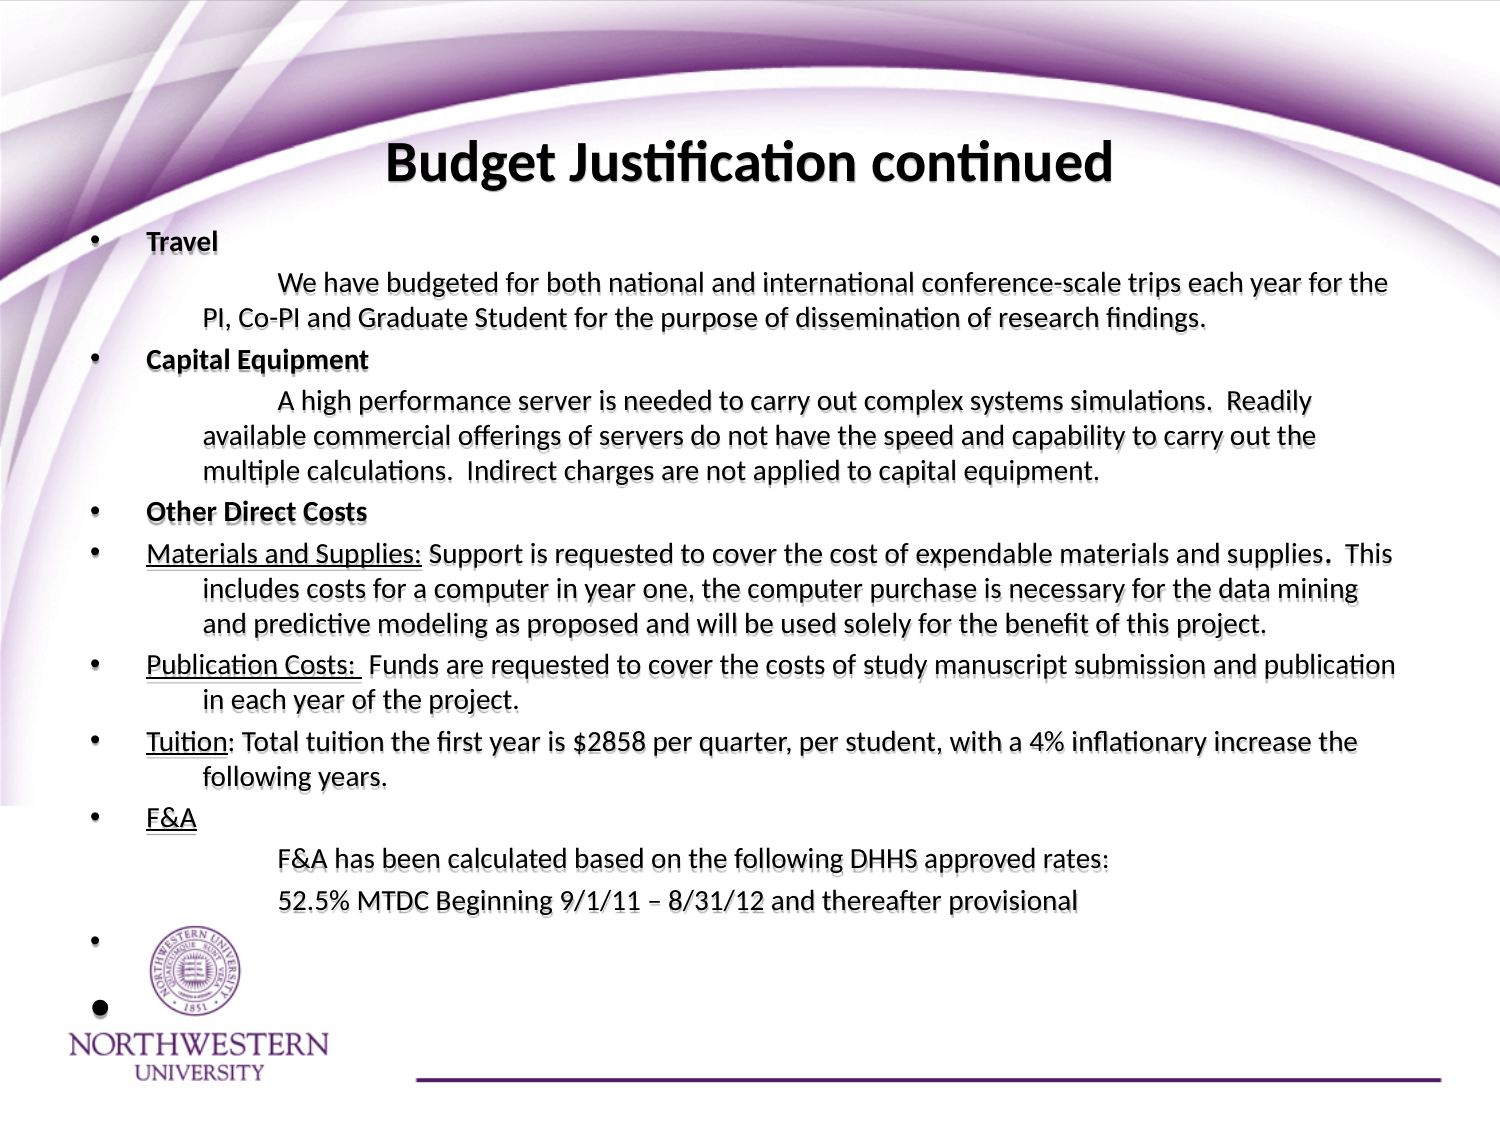

# Budget Justification continued
Travel
	We have budgeted for both national and international conference-scale trips each year for the PI, Co-PI and Graduate Student for the purpose of dissemination of research findings.
Capital Equipment
	A high performance server is needed to carry out complex systems simulations. Readily available commercial offerings of servers do not have the speed and capability to carry out the multiple calculations. Indirect charges are not applied to capital equipment.
Other Direct Costs
Materials and Supplies: Support is requested to cover the cost of expendable materials and supplies. This includes costs for a computer in year one, the computer purchase is necessary for the data mining and predictive modeling as proposed and will be used solely for the benefit of this project.
Publication Costs: Funds are requested to cover the costs of study manuscript submission and publication in each year of the project.
Tuition: Total tuition the first year is $2858 per quarter, per student, with a 4% inflationary increase the following years.
F&A
	F&A has been calculated based on the following DHHS approved rates:
	52.5% MTDC Beginning 9/1/11 – 8/31/12 and thereafter provisional